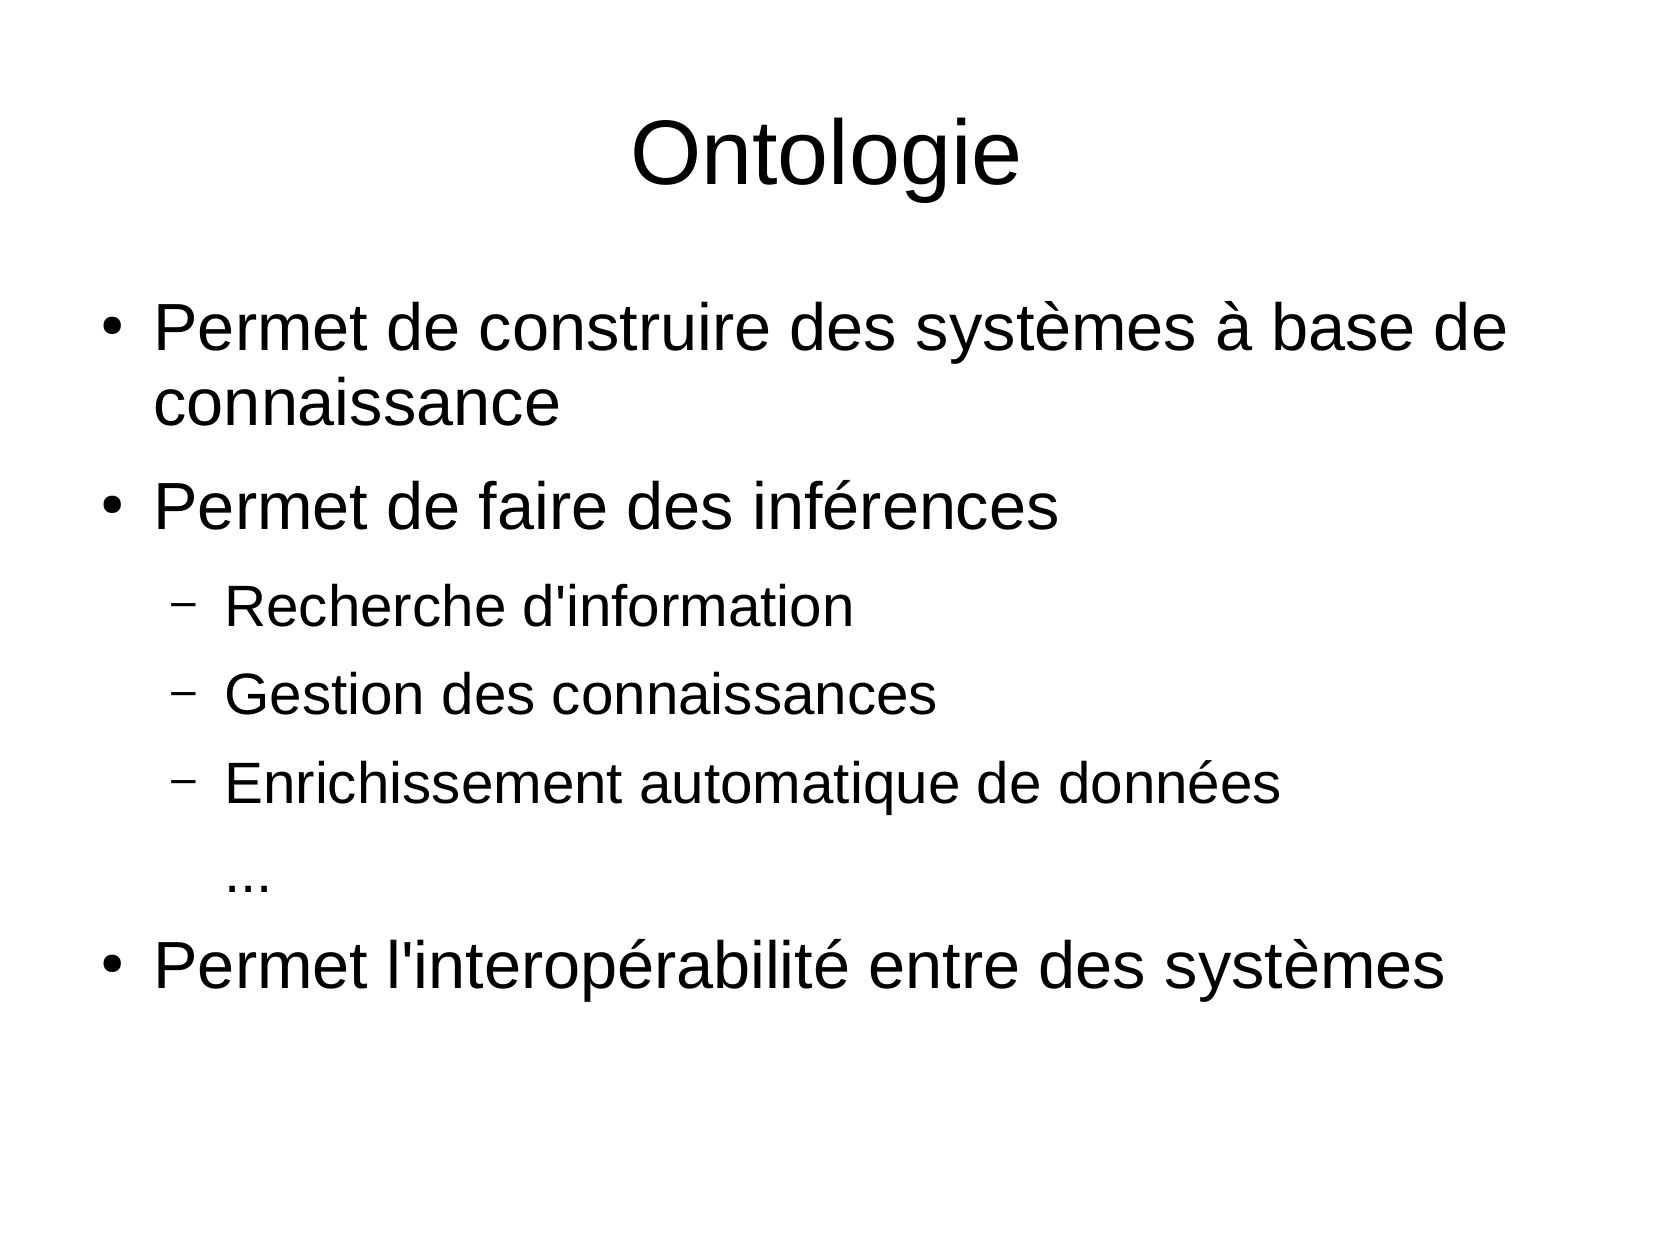

# Ontologie
Permet de construire des systèmes à base de connaissance
Permet de faire des inférences
Recherche d'information
Gestion des connaissances
Enrichissement automatique de données
...
Permet l'interopérabilité entre des systèmes